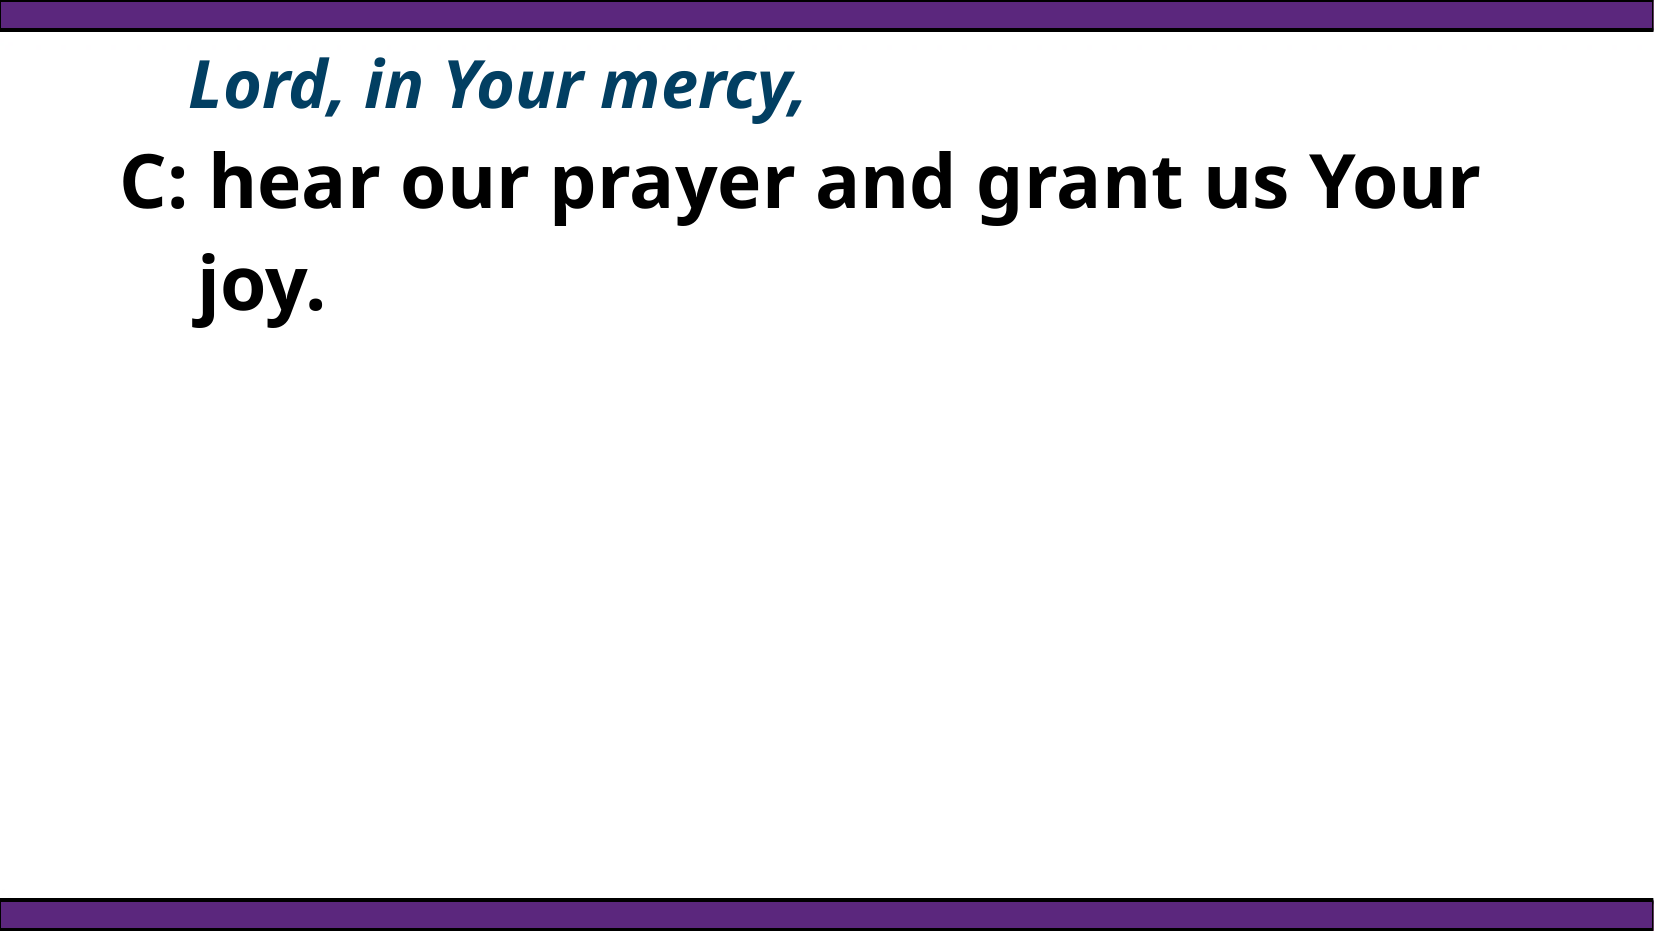

Lord, in Your mercy,
C: hear our prayer and grant us Your
 joy.